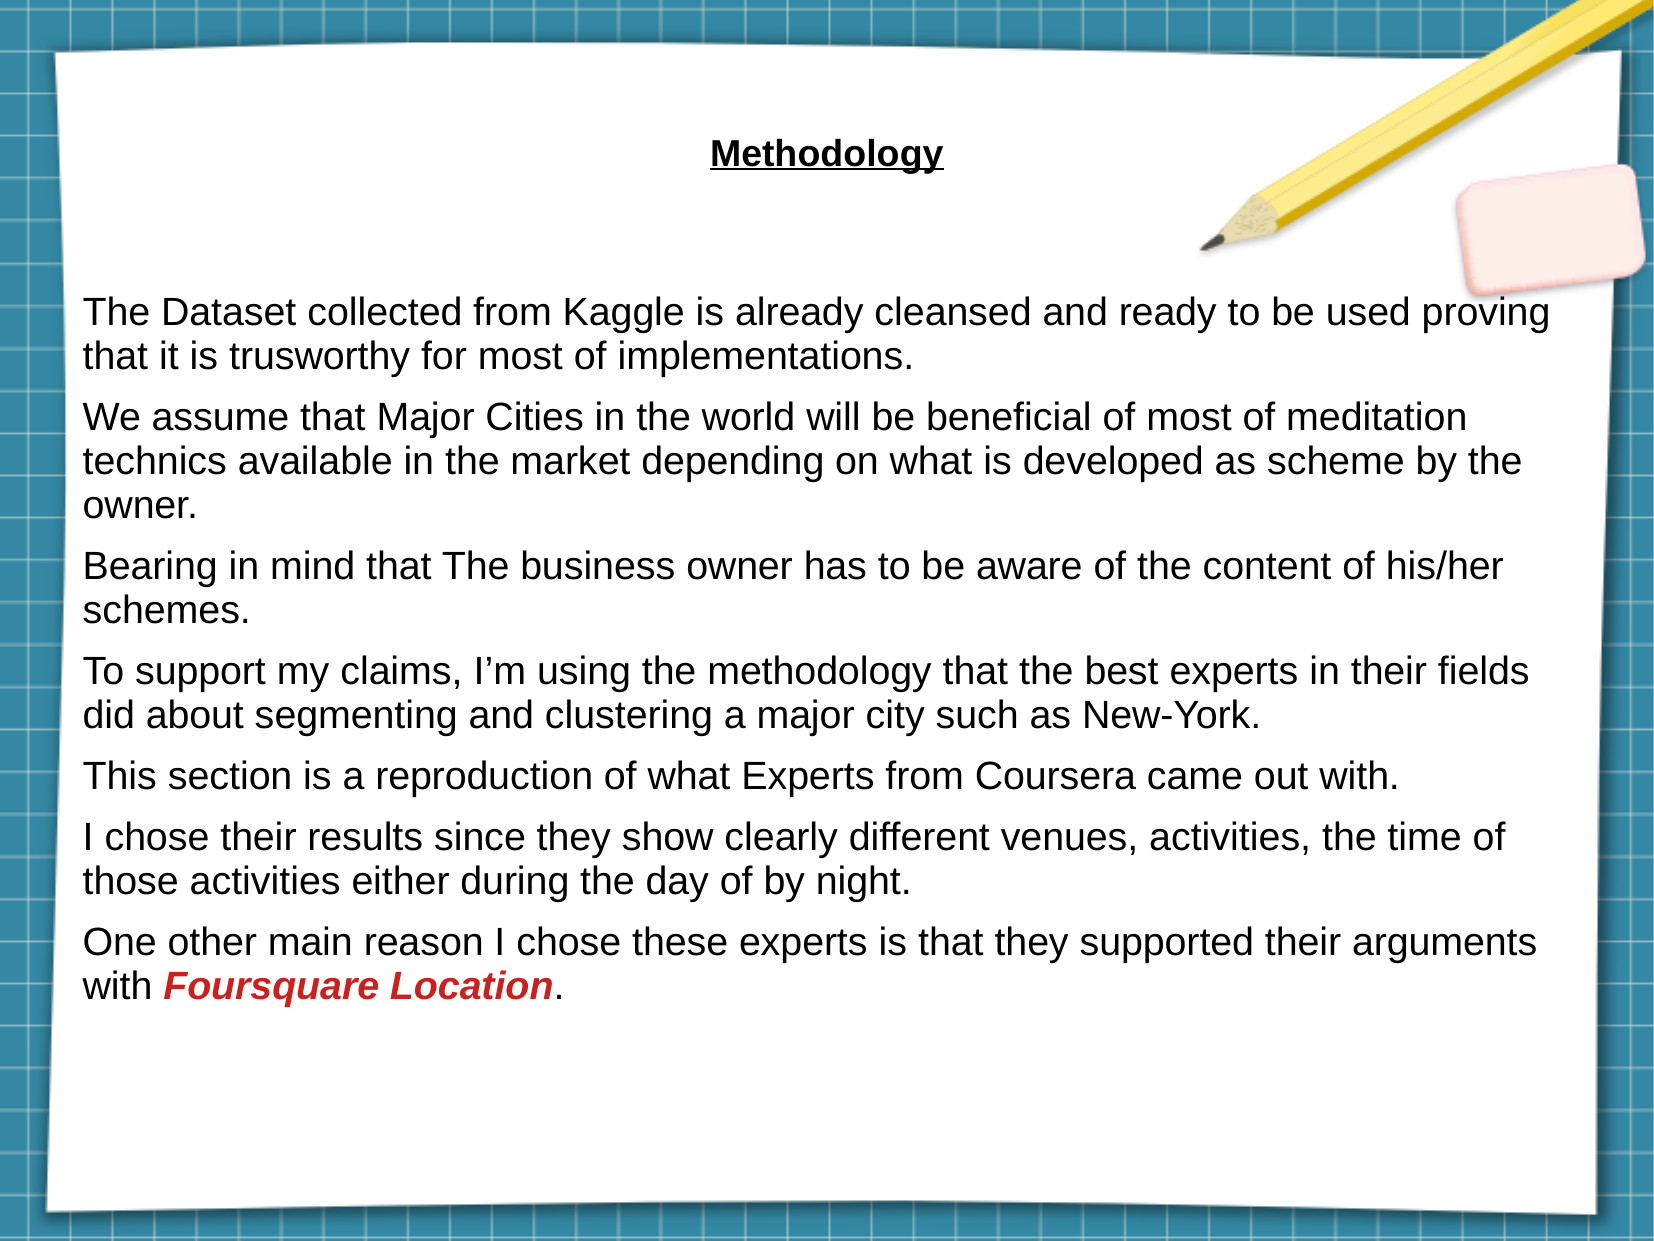

# Methodology
The Dataset collected from Kaggle is already cleansed and ready to be used proving that it is trusworthy for most of implementations.
We assume that Major Cities in the world will be beneficial of most of meditation technics available in the market depending on what is developed as scheme by the owner.
Bearing in mind that The business owner has to be aware of the content of his/her schemes.
To support my claims, I’m using the methodology that the best experts in their fields did about segmenting and clustering a major city such as New-York.
This section is a reproduction of what Experts from Coursera came out with.
I chose their results since they show clearly different venues, activities, the time of those activities either during the day of by night.
One other main reason I chose these experts is that they supported their arguments with Foursquare Location.